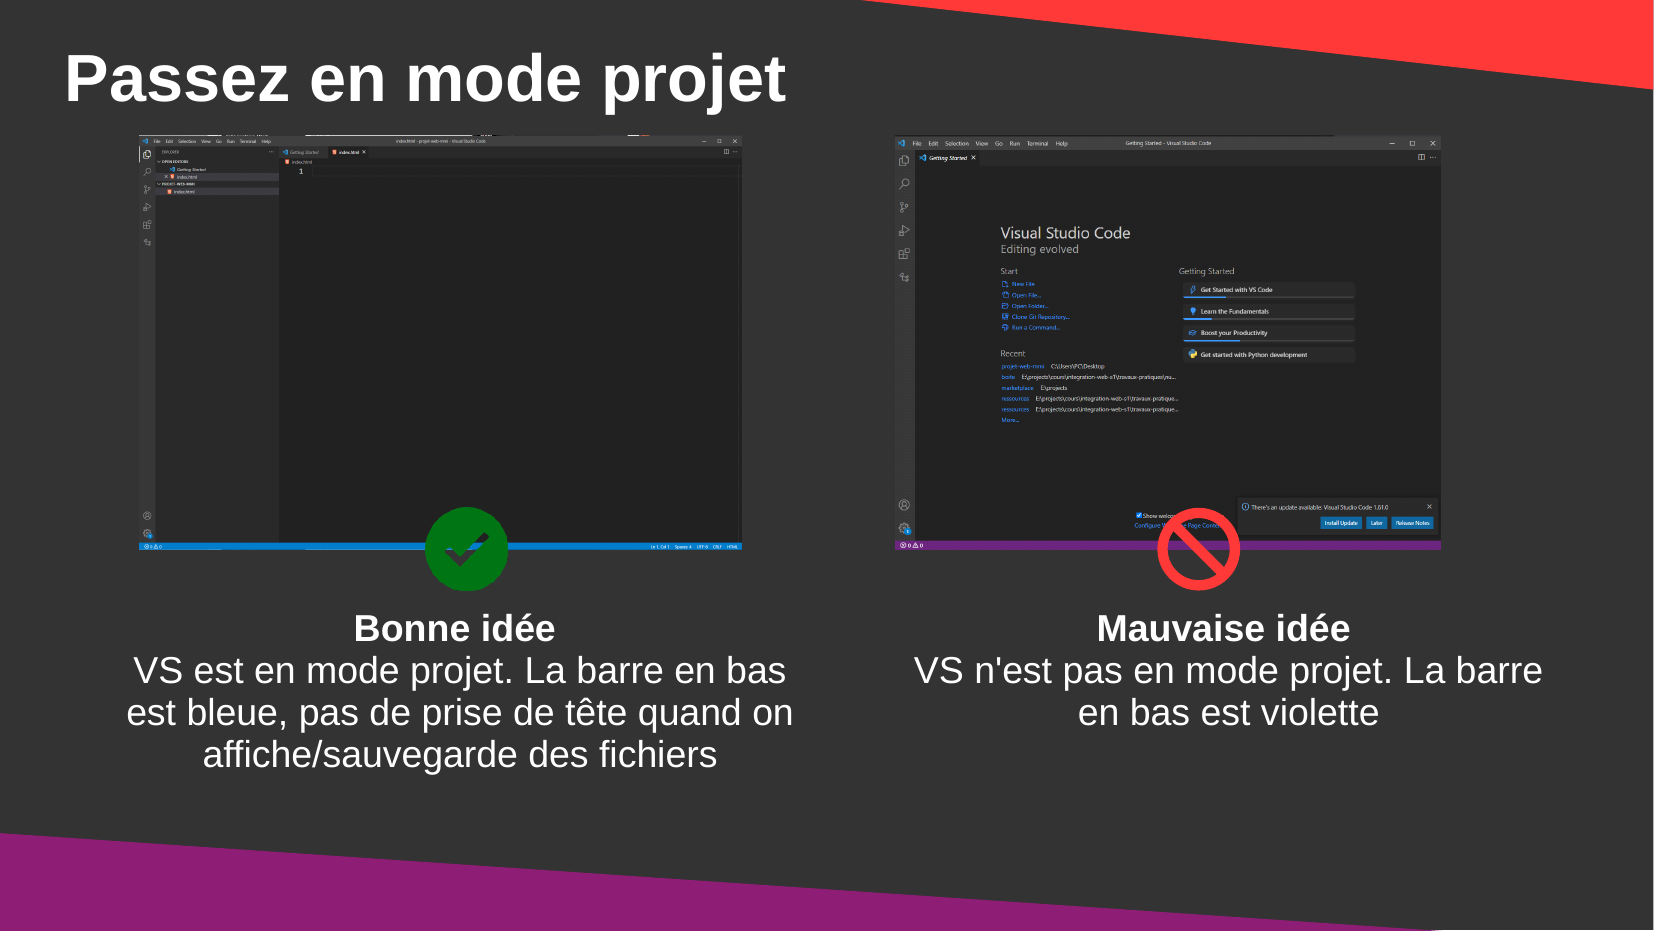

# Passez en mode projet
Bonne idée
VS est en mode projet. La barre en bas est bleue, pas de prise de tête quand on affiche/sauvegarde des fichiers
Mauvaise idée
VS n'est pas en mode projet. La barre en bas est violette